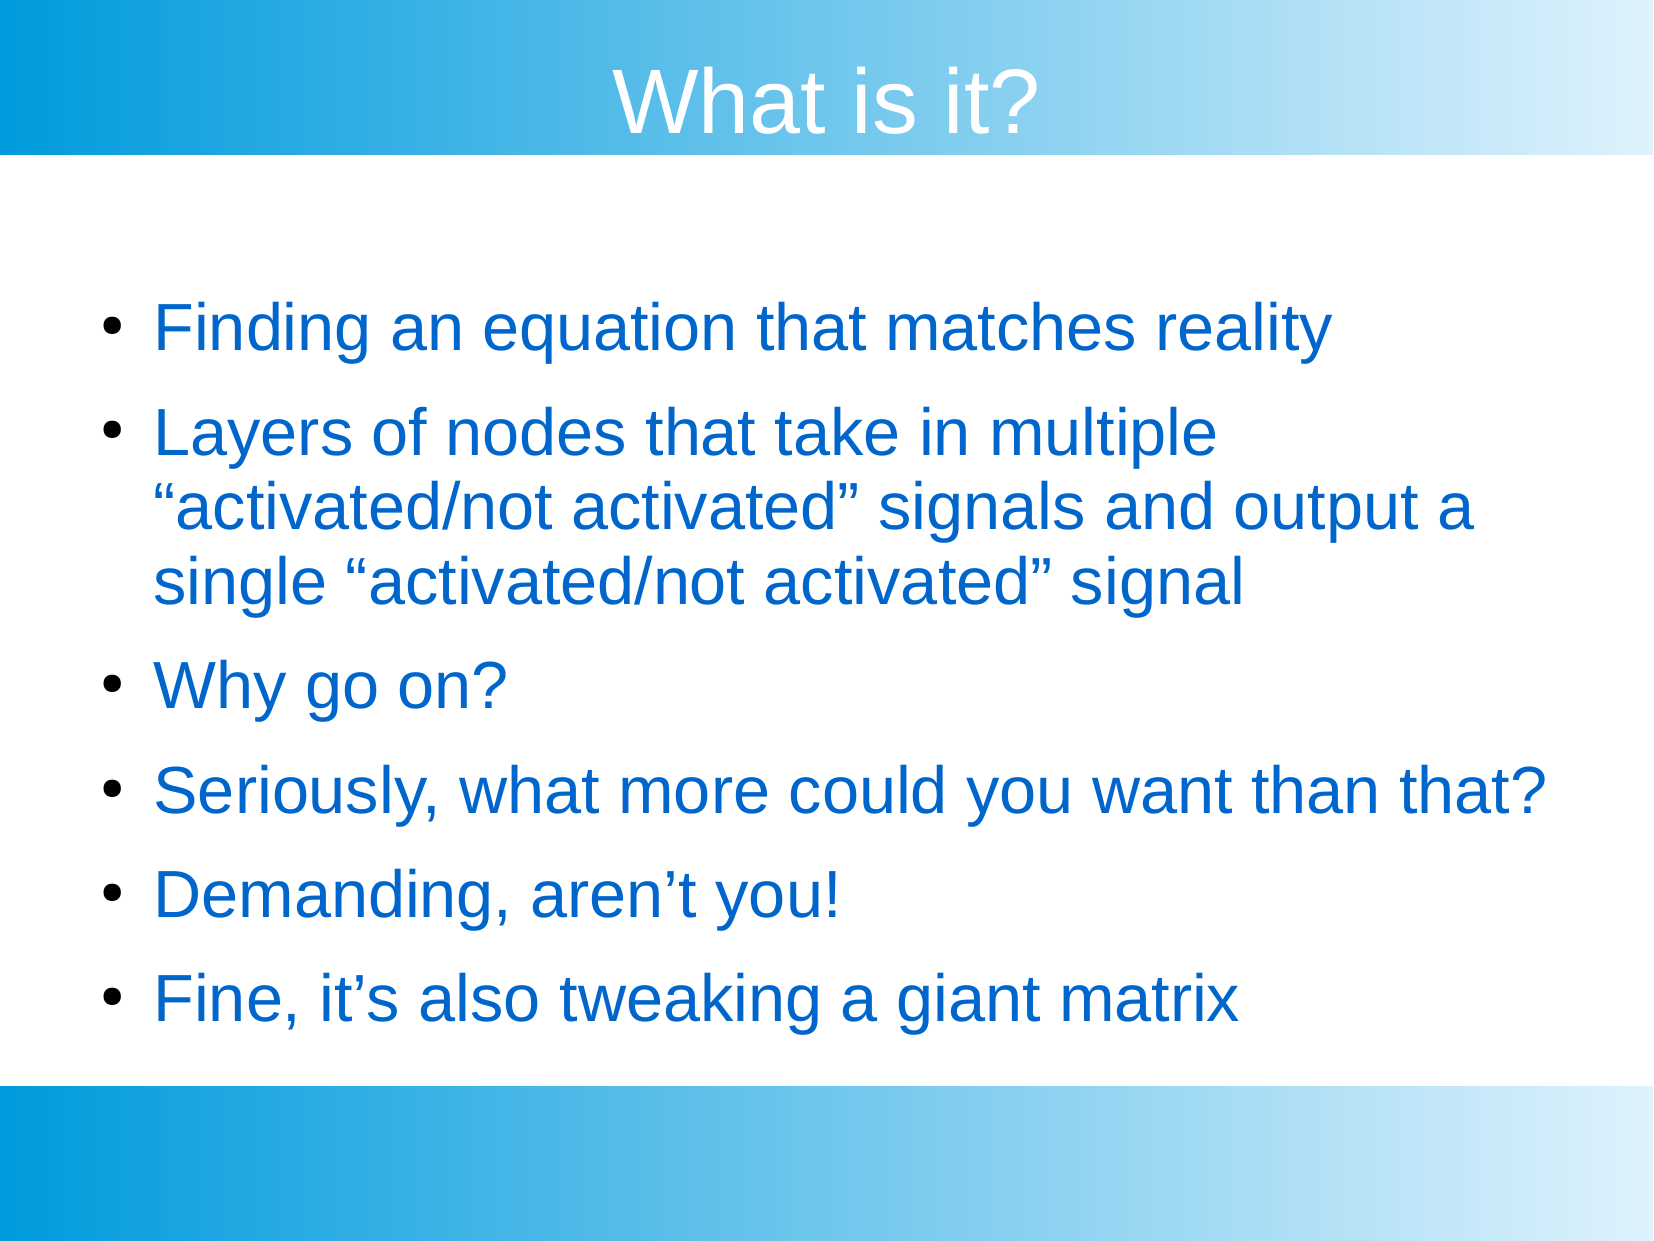

# What is it?
Finding an equation that matches reality
Layers of nodes that take in multiple “activated/not activated” signals and output a single “activated/not activated” signal
Why go on?
Seriously, what more could you want than that?
Demanding, aren’t you!
Fine, it’s also tweaking a giant matrix